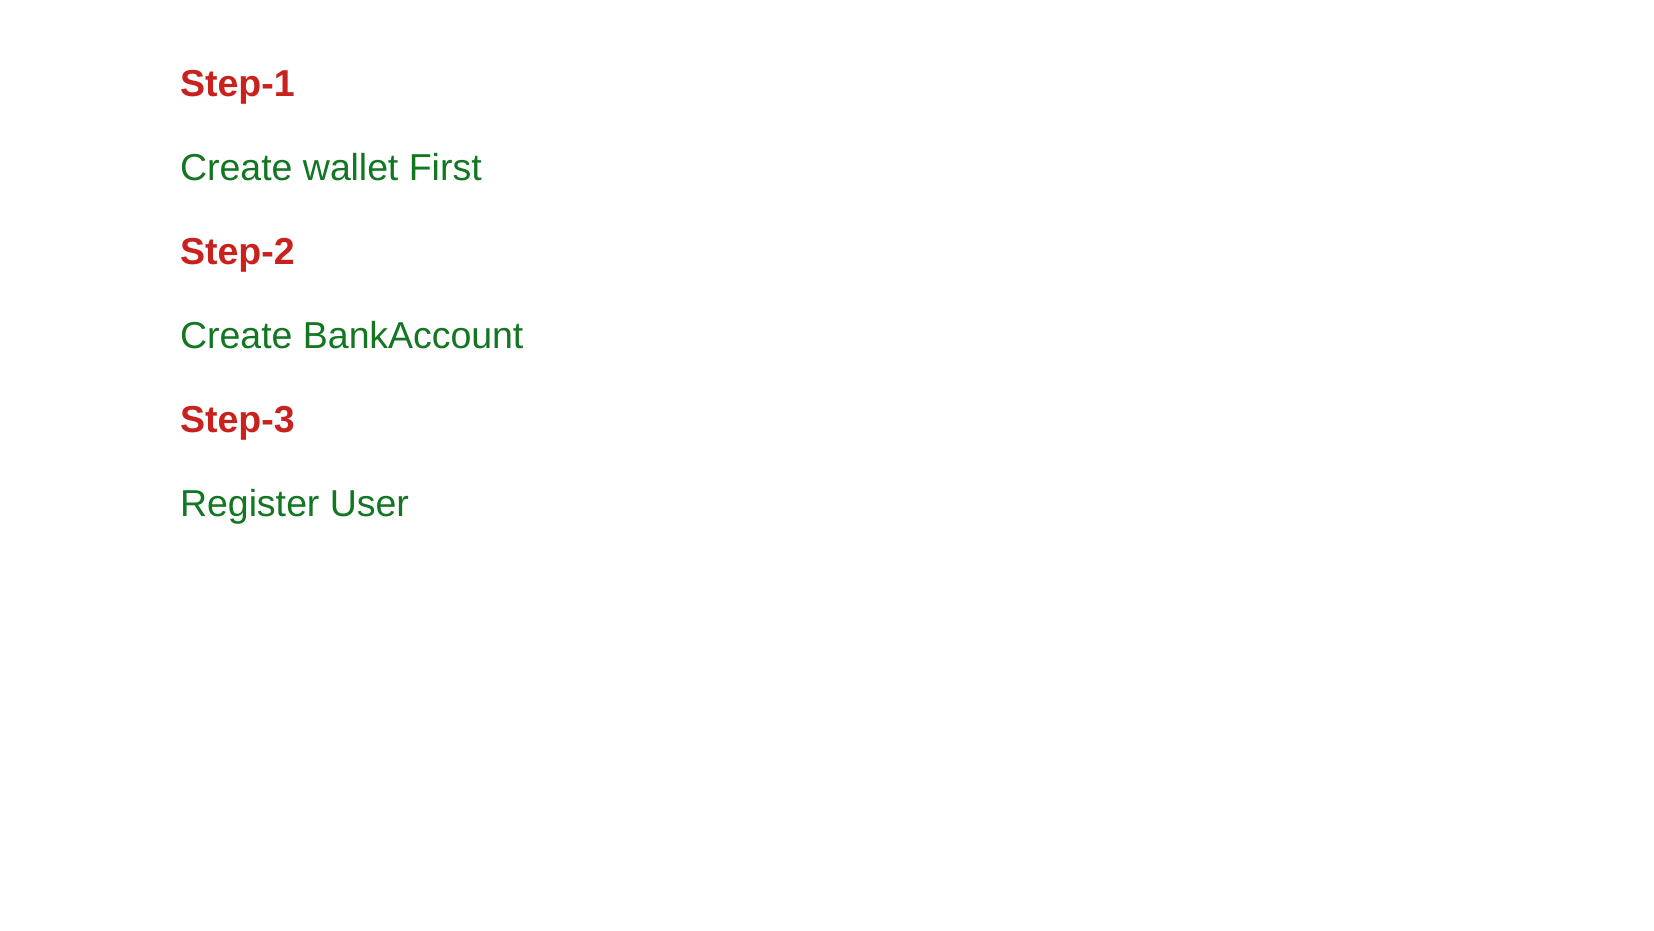

Step-1
Create wallet First
Step-2
Create BankAccount
Step-3
Register User